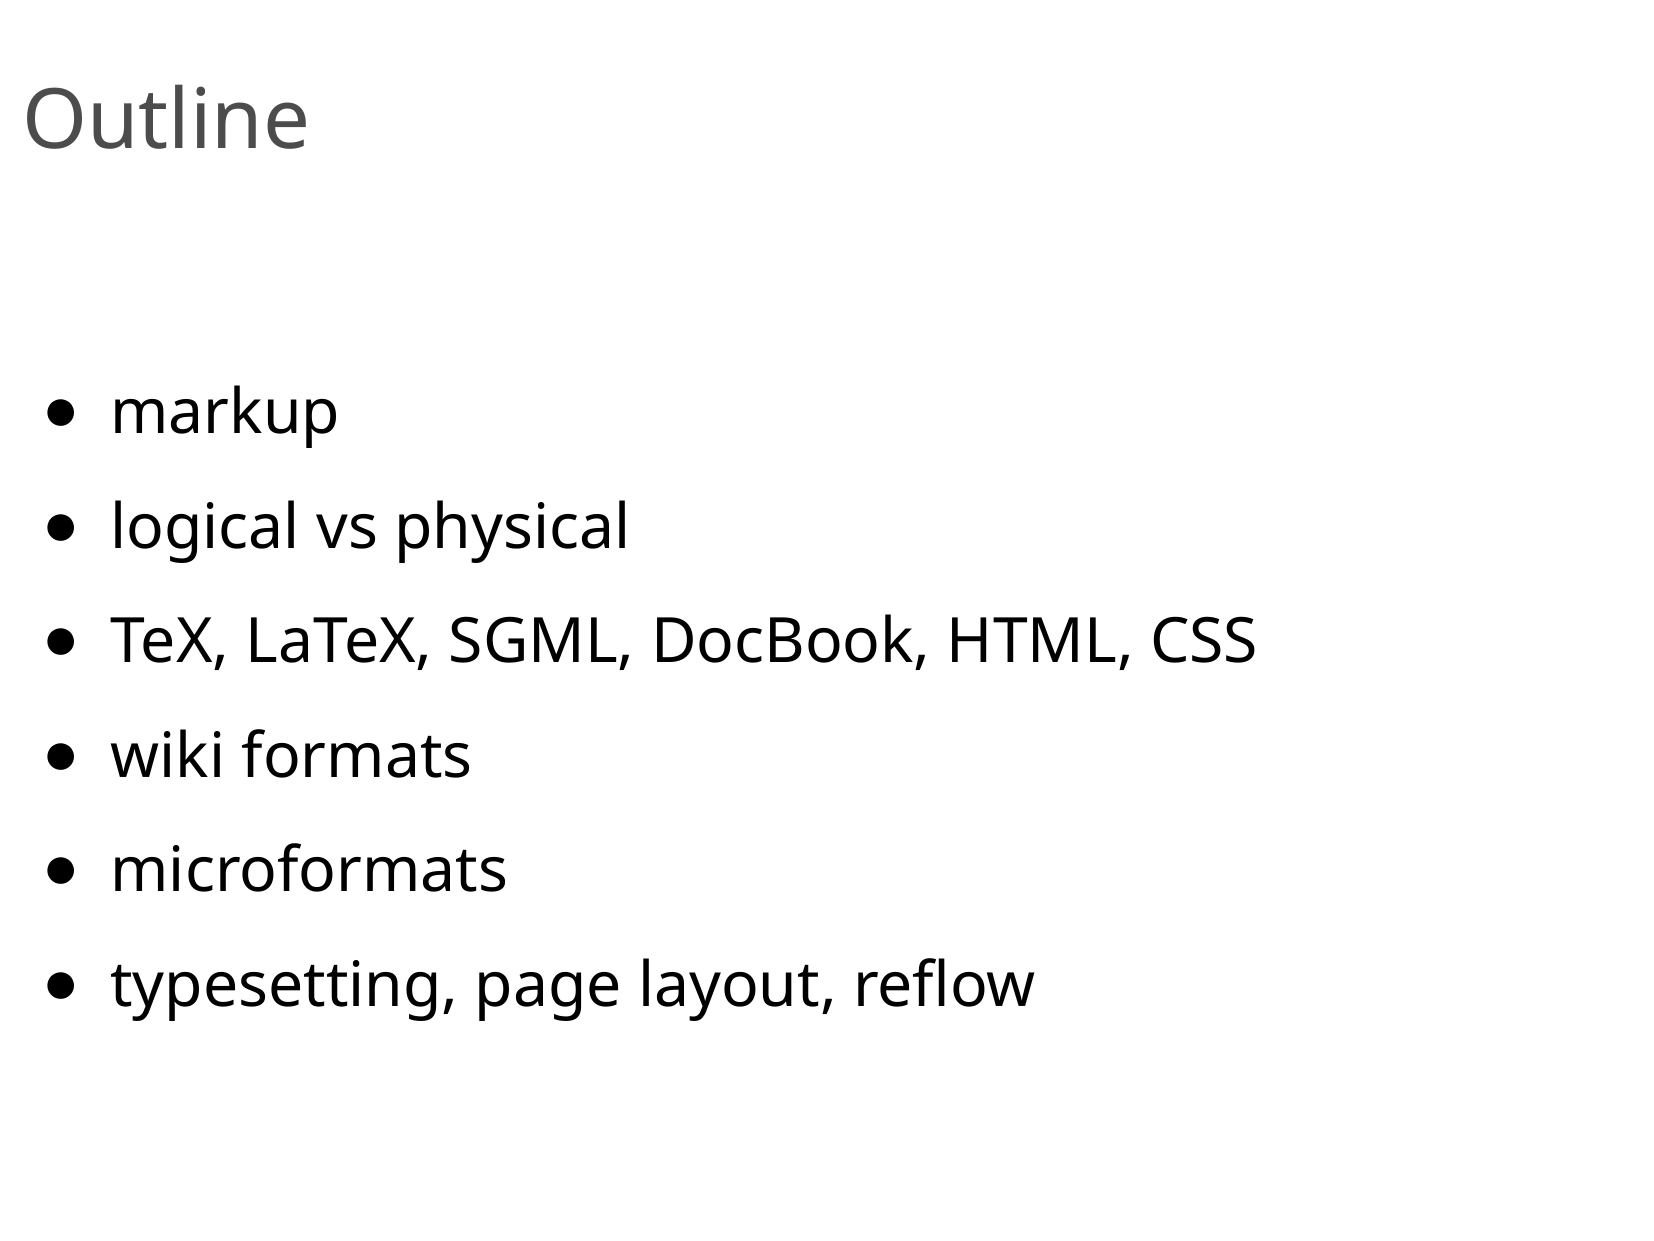

# Outline
markup
logical vs physical
TeX, LaTeX, SGML, DocBook, HTML, CSS
wiki formats
microformats
typesetting, page layout, reflow